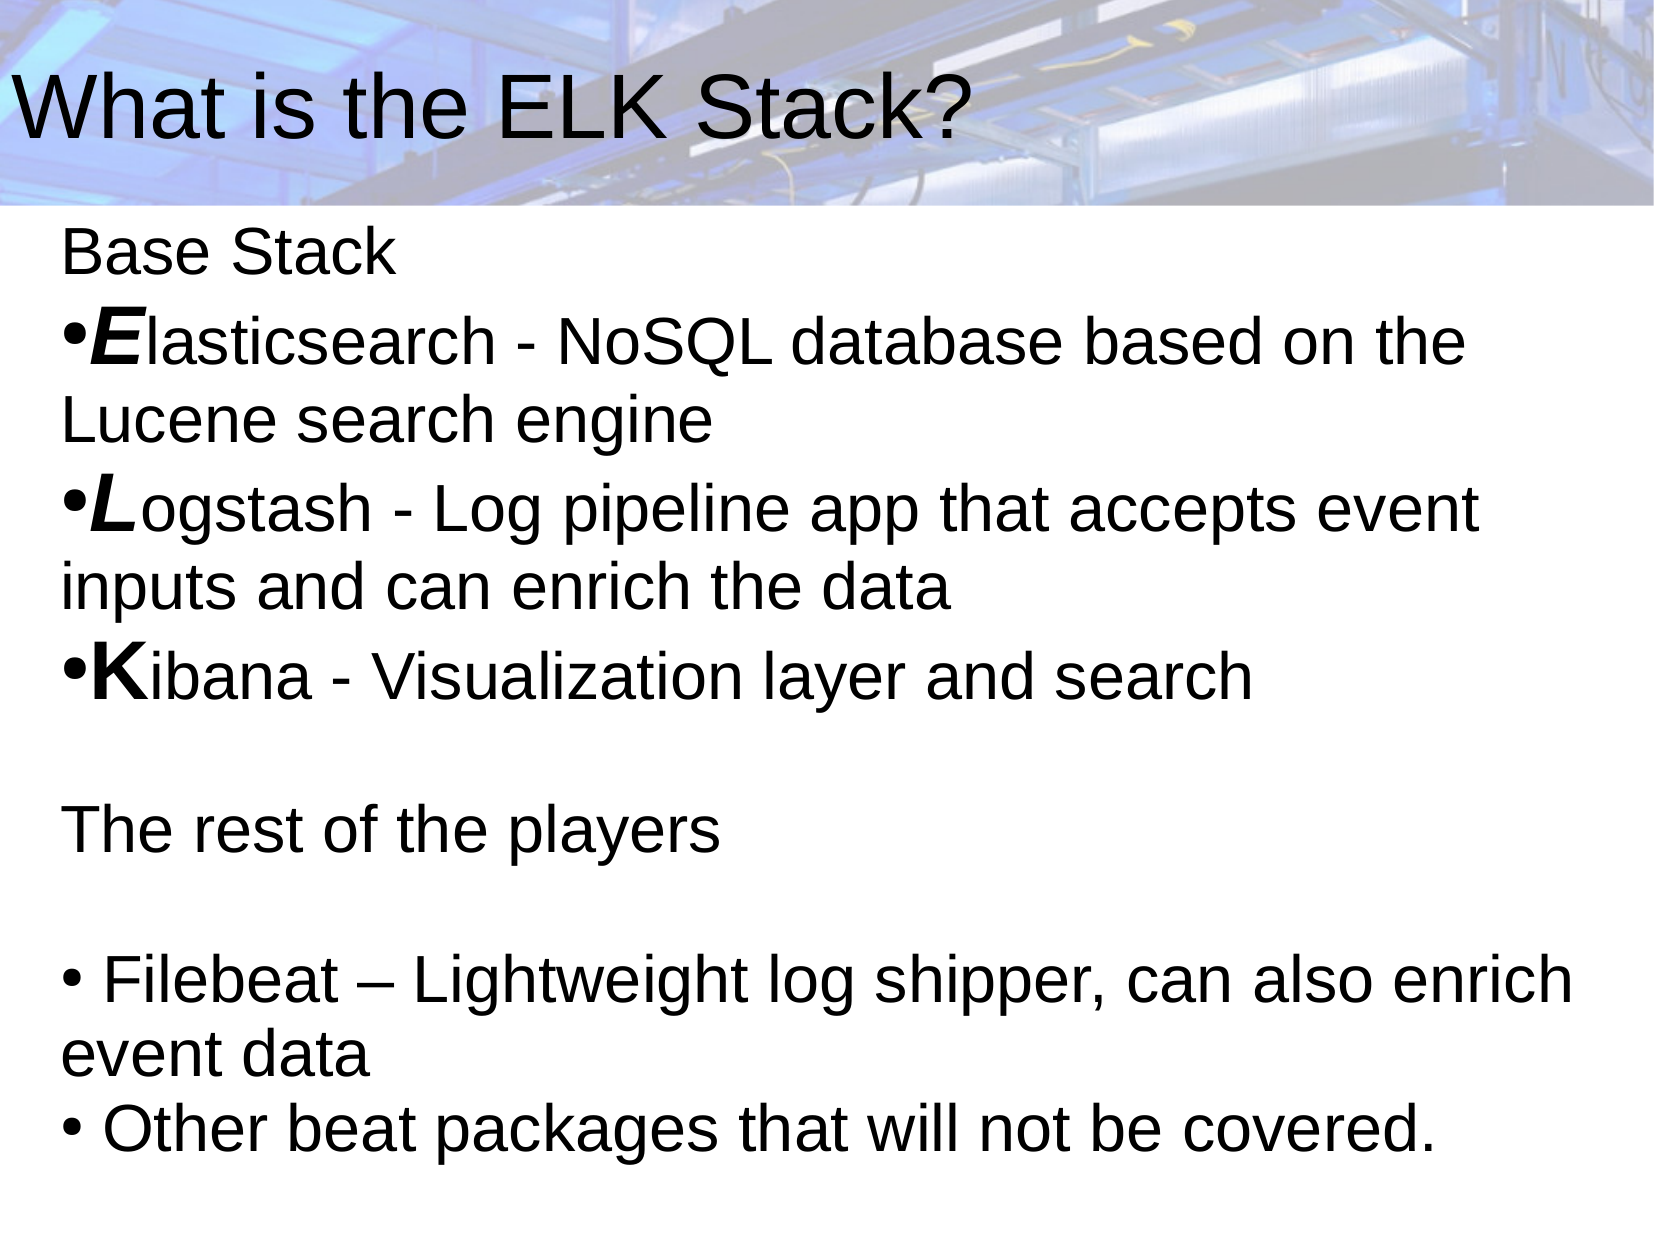

# What is the ELK Stack?
Base Stack
Elasticsearch - NoSQL database based on the Lucene search engine
Logstash - Log pipeline app that accepts event inputs and can enrich the data
Kibana - Visualization layer and search
The rest of the players
 Filebeat – Lightweight log shipper, can also enrich event data
 Other beat packages that will not be covered.